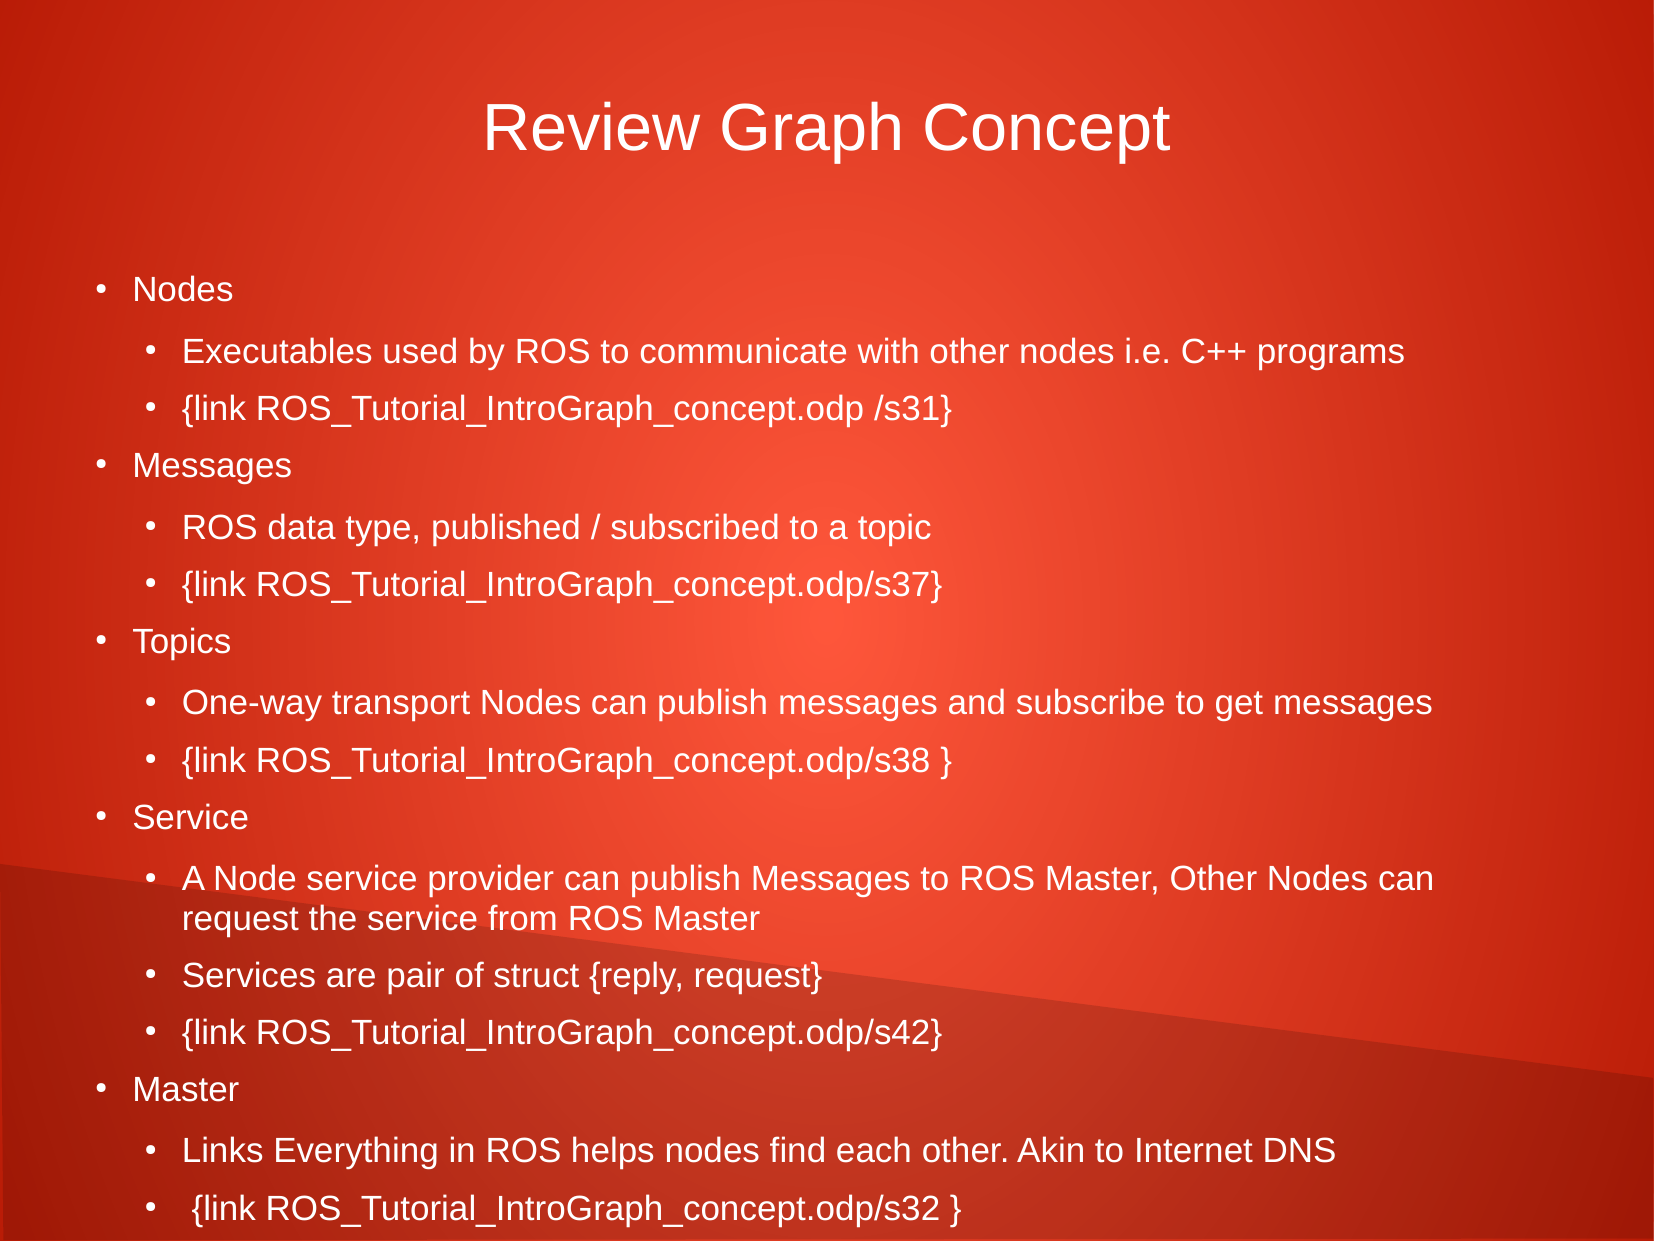

# Review Graph Concept
Nodes
Executables used by ROS to communicate with other nodes i.e. C++ programs
{link ROS_Tutorial_IntroGraph_concept.odp /s31}
Messages
ROS data type, published / subscribed to a topic
{link ROS_Tutorial_IntroGraph_concept.odp/s37}
Topics
One-way transport Nodes can publish messages and subscribe to get messages
{link ROS_Tutorial_IntroGraph_concept.odp/s38 }
Service
A Node service provider can publish Messages to ROS Master, Other Nodes can request the service from ROS Master
Services are pair of struct {reply, request}
{link ROS_Tutorial_IntroGraph_concept.odp/s42}
Master
Links Everything in ROS helps nodes find each other. Akin to Internet DNS
 {link ROS_Tutorial_IntroGraph_concept.odp/s32 }